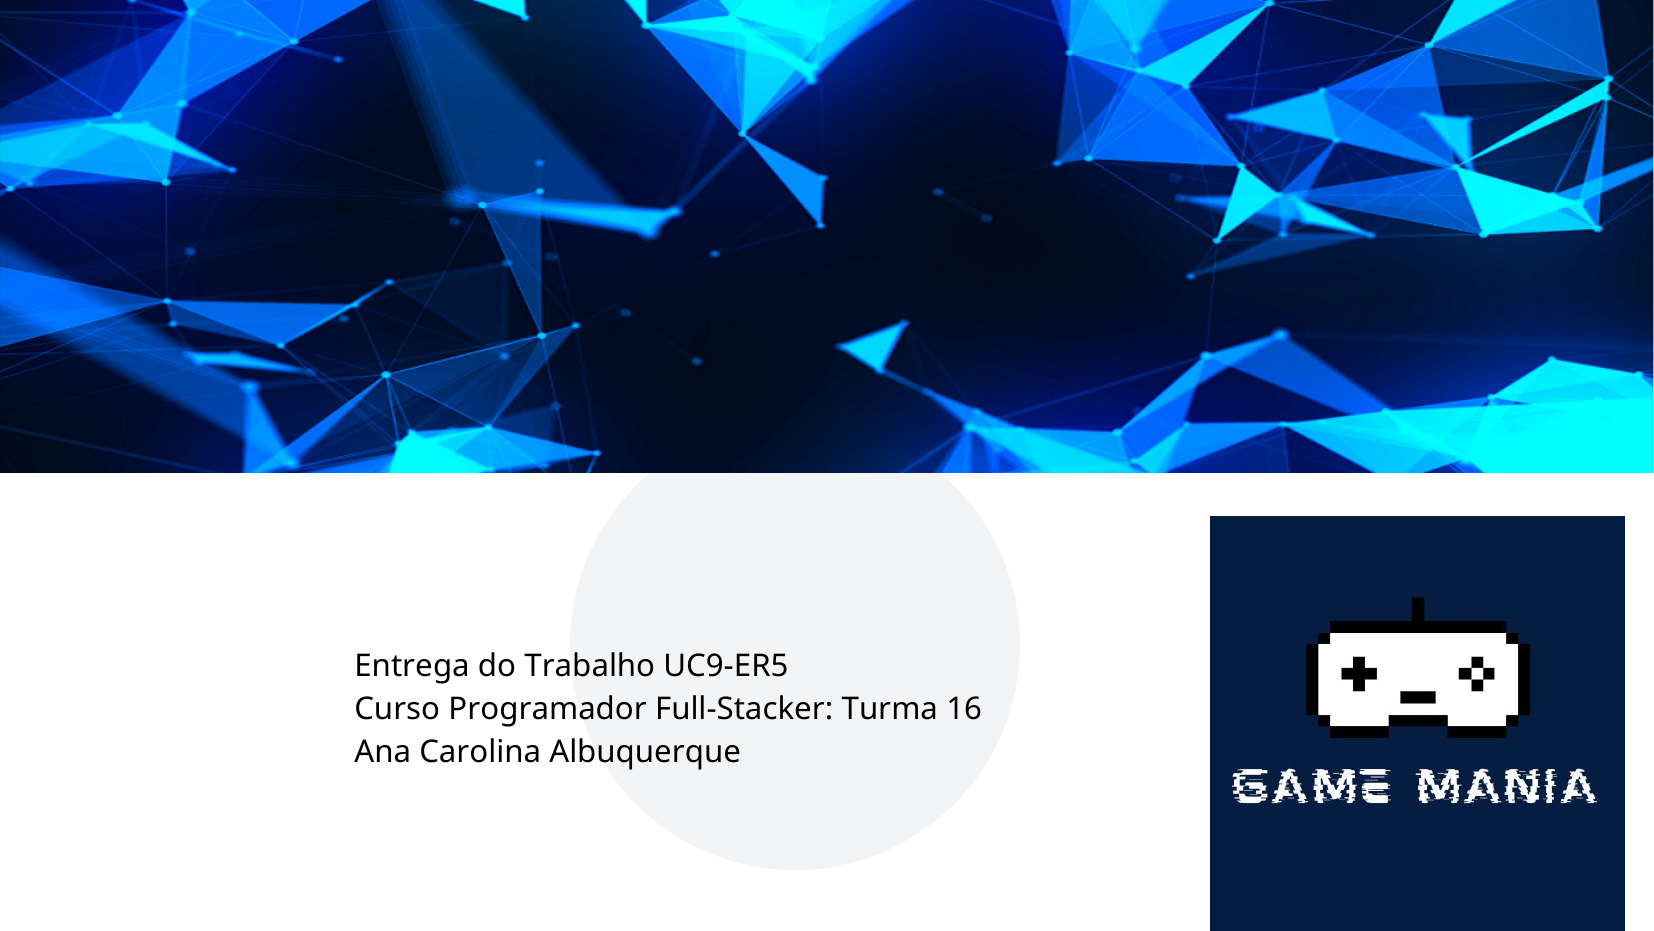

Entrega do Trabalho UC9-ER5
Curso Programador Full-Stacker: Turma 16
Ana Carolina Albuquerque